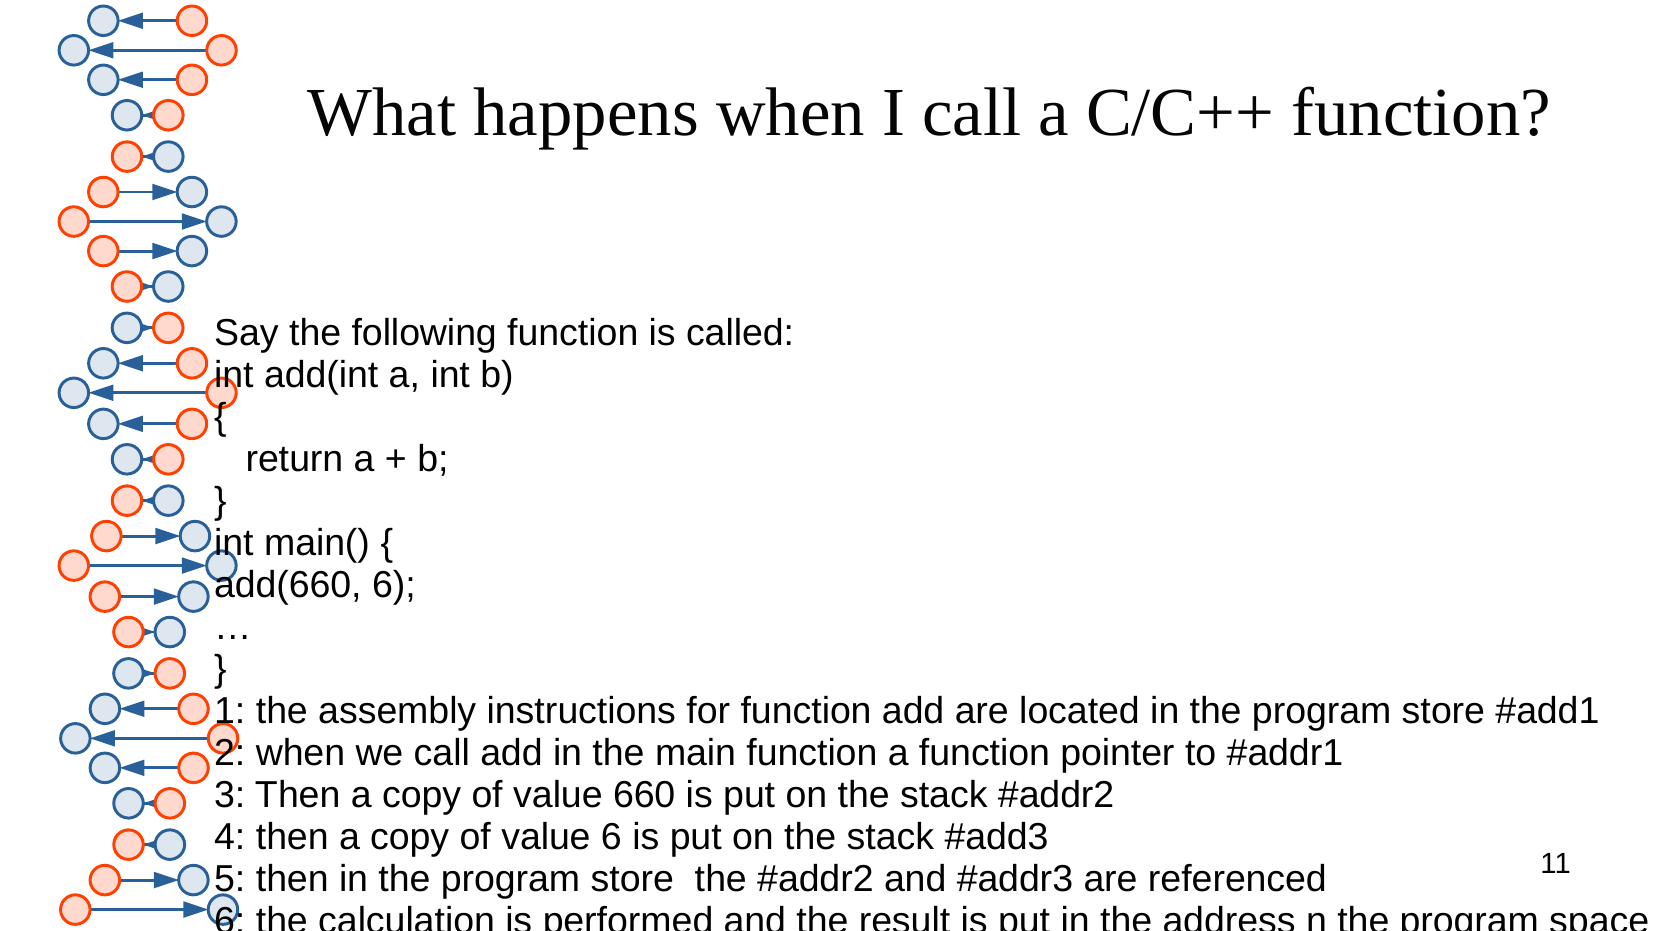

# What happens when I call a C/C++ function?
Say the following function is called:
int add(int a, int b)
{
 return a + b;
}
int main() {
add(660, 6);
…
}
1: the assembly instructions for function add are located in the program store #add1
2: when we call add in the main function a function pointer to #addr1
3: Then a copy of value 660 is put on the stack #addr2
4: then a copy of value 6 is put on the stack #add3
5: then in the program store the #addr2 and #addr3 are referenced
6: the calculation is performed and the result is put in the address n the program space #addr4
7: the stack is unwound up to and including the function pointer in step 1
11